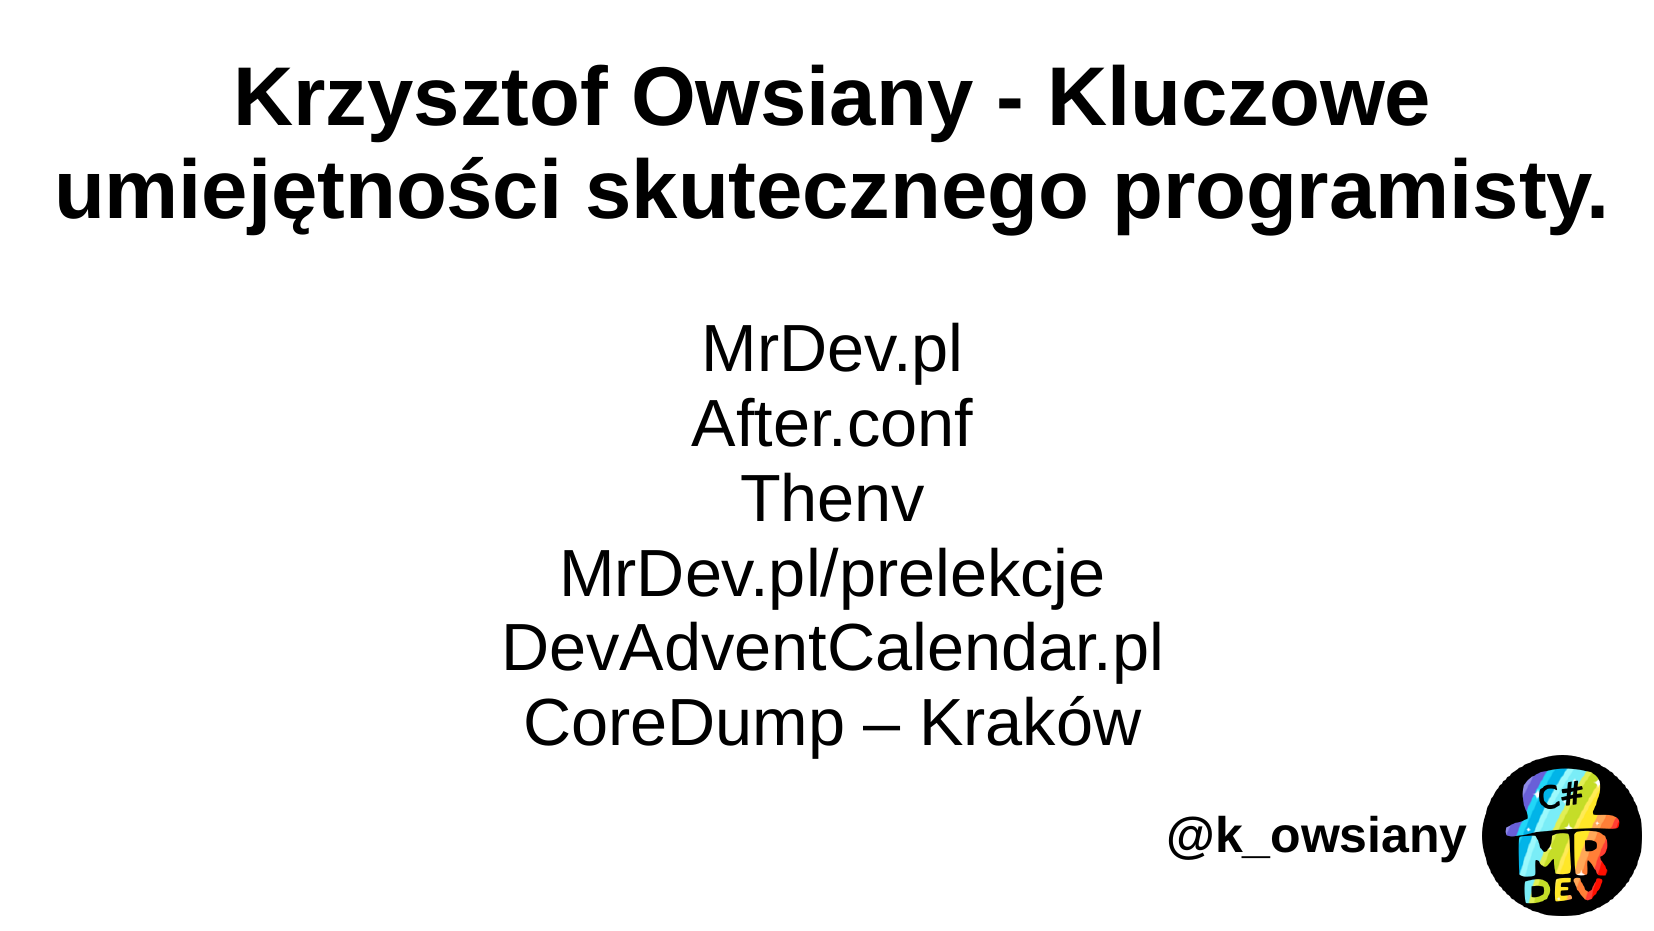

Krzysztof Owsiany - Kluczowe umiejętności skutecznego programisty.
MrDev.pl
After.conf
Thenv
MrDev.pl/prelekcje
DevAdventCalendar.pl
CoreDump – Kraków
@k_owsiany